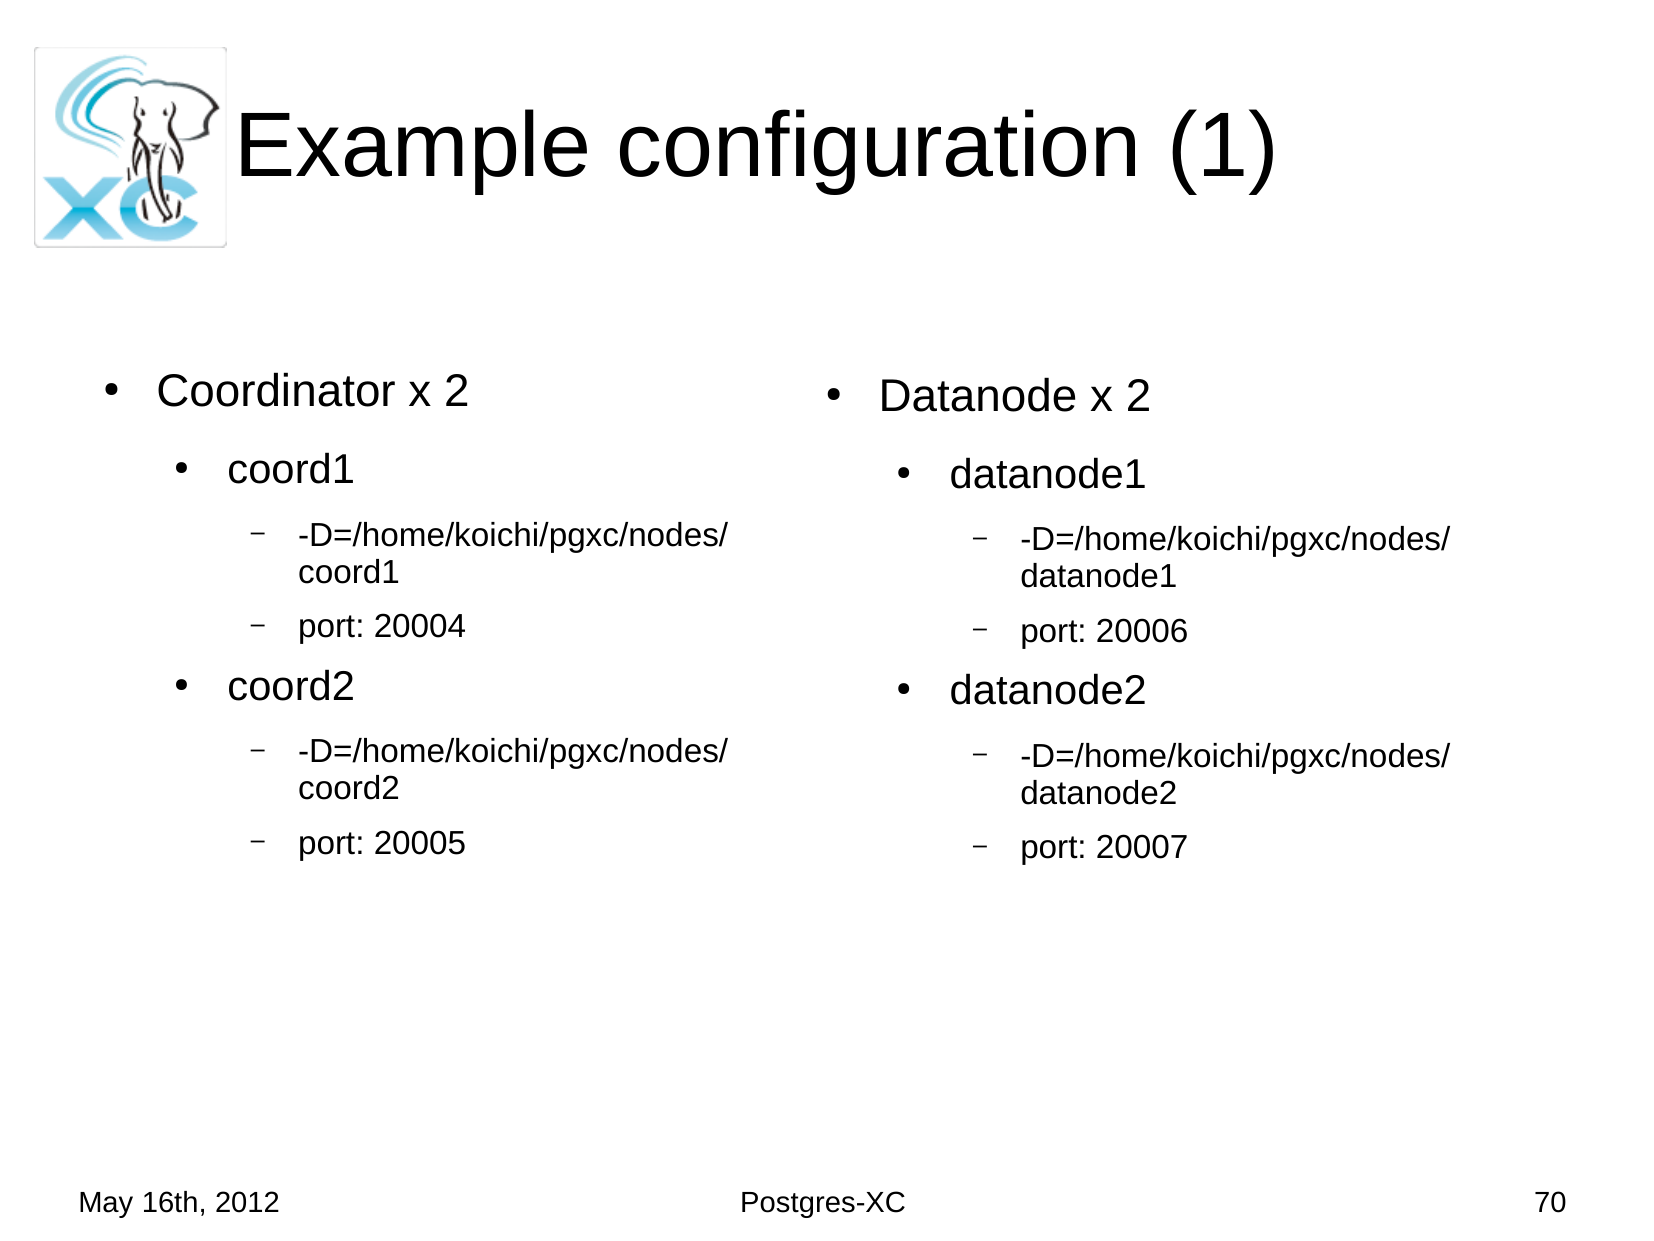

# Example configuration (1)
Coordinator x 2
coord1
-D=/home/koichi/pgxc/nodes/coord1
port: 20004
coord2
-D=/home/koichi/pgxc/nodes/coord2
port: 20005
Datanode x 2
datanode1
-D=/home/koichi/pgxc/nodes/datanode1
port: 20006
datanode2
-D=/home/koichi/pgxc/nodes/datanode2
port: 20007
70